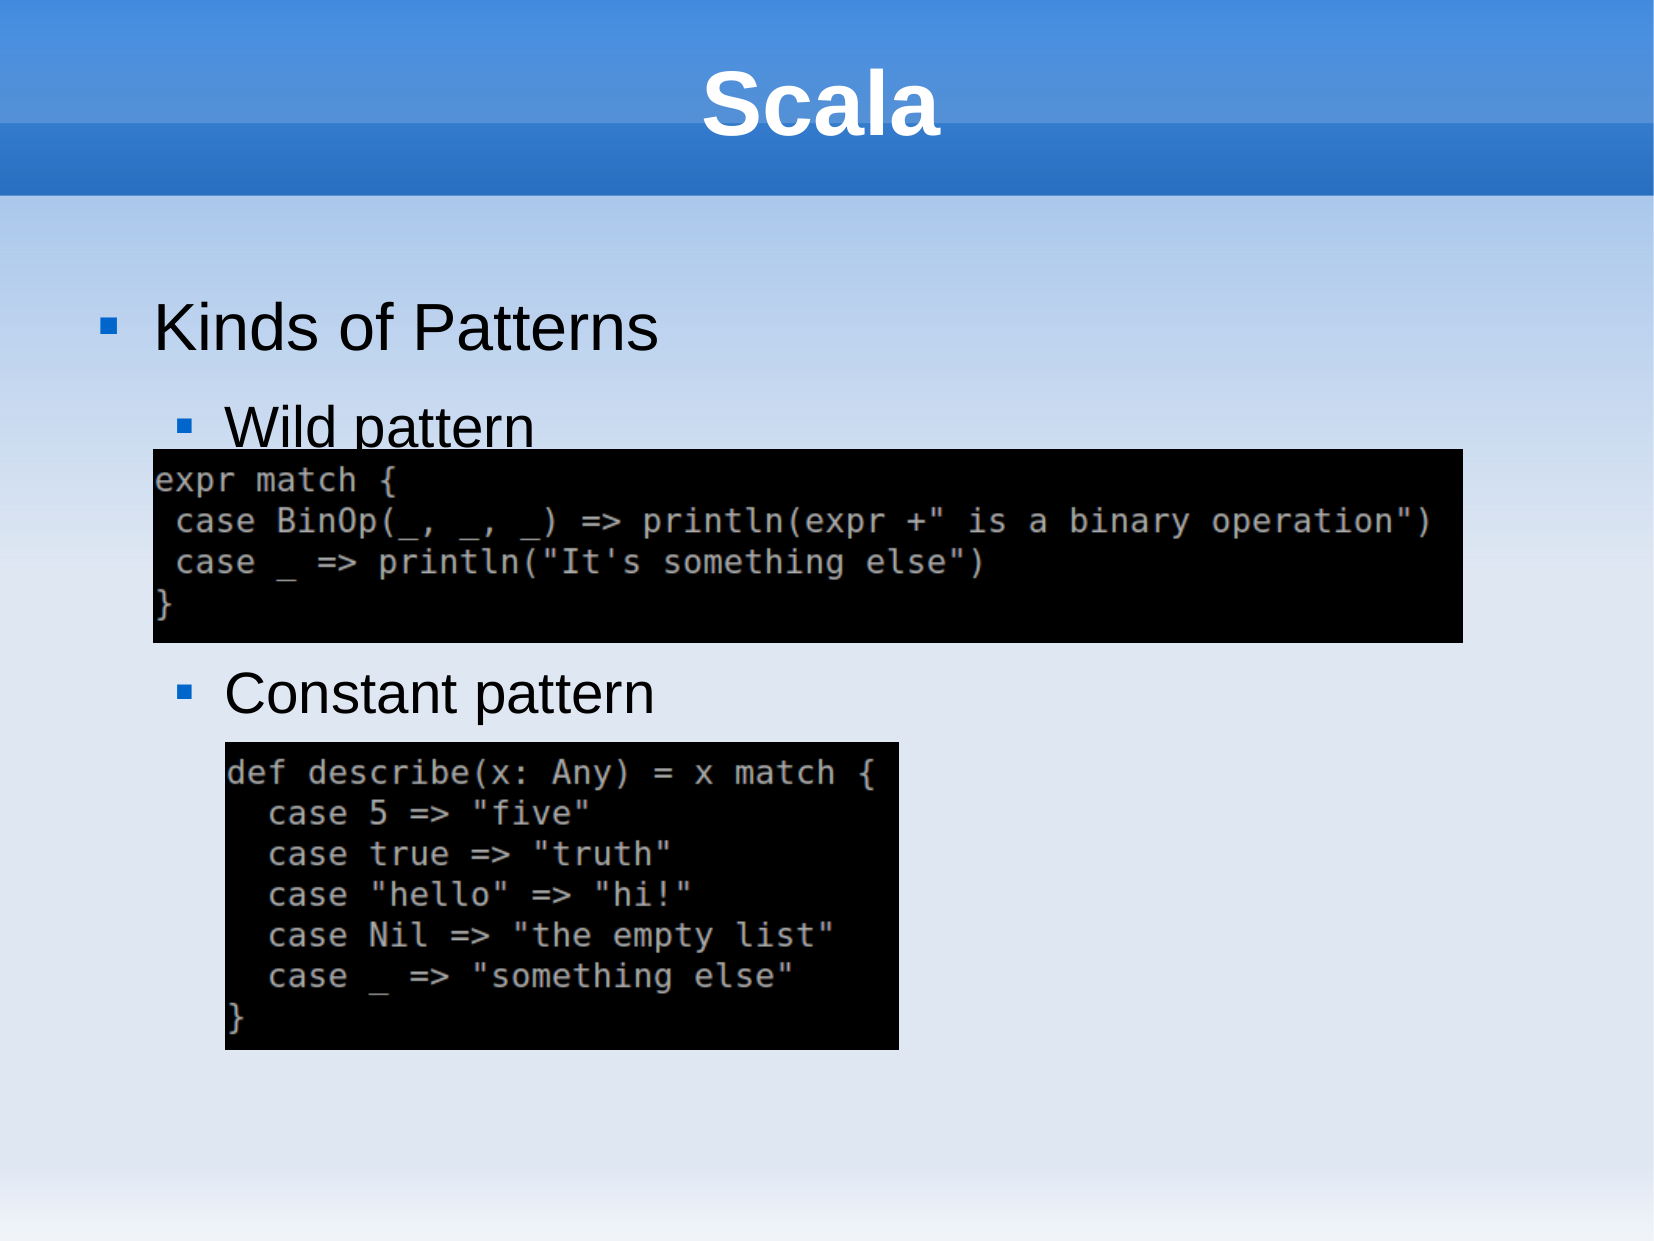

# Scala
Kinds of Patterns
Wild pattern
Constant pattern